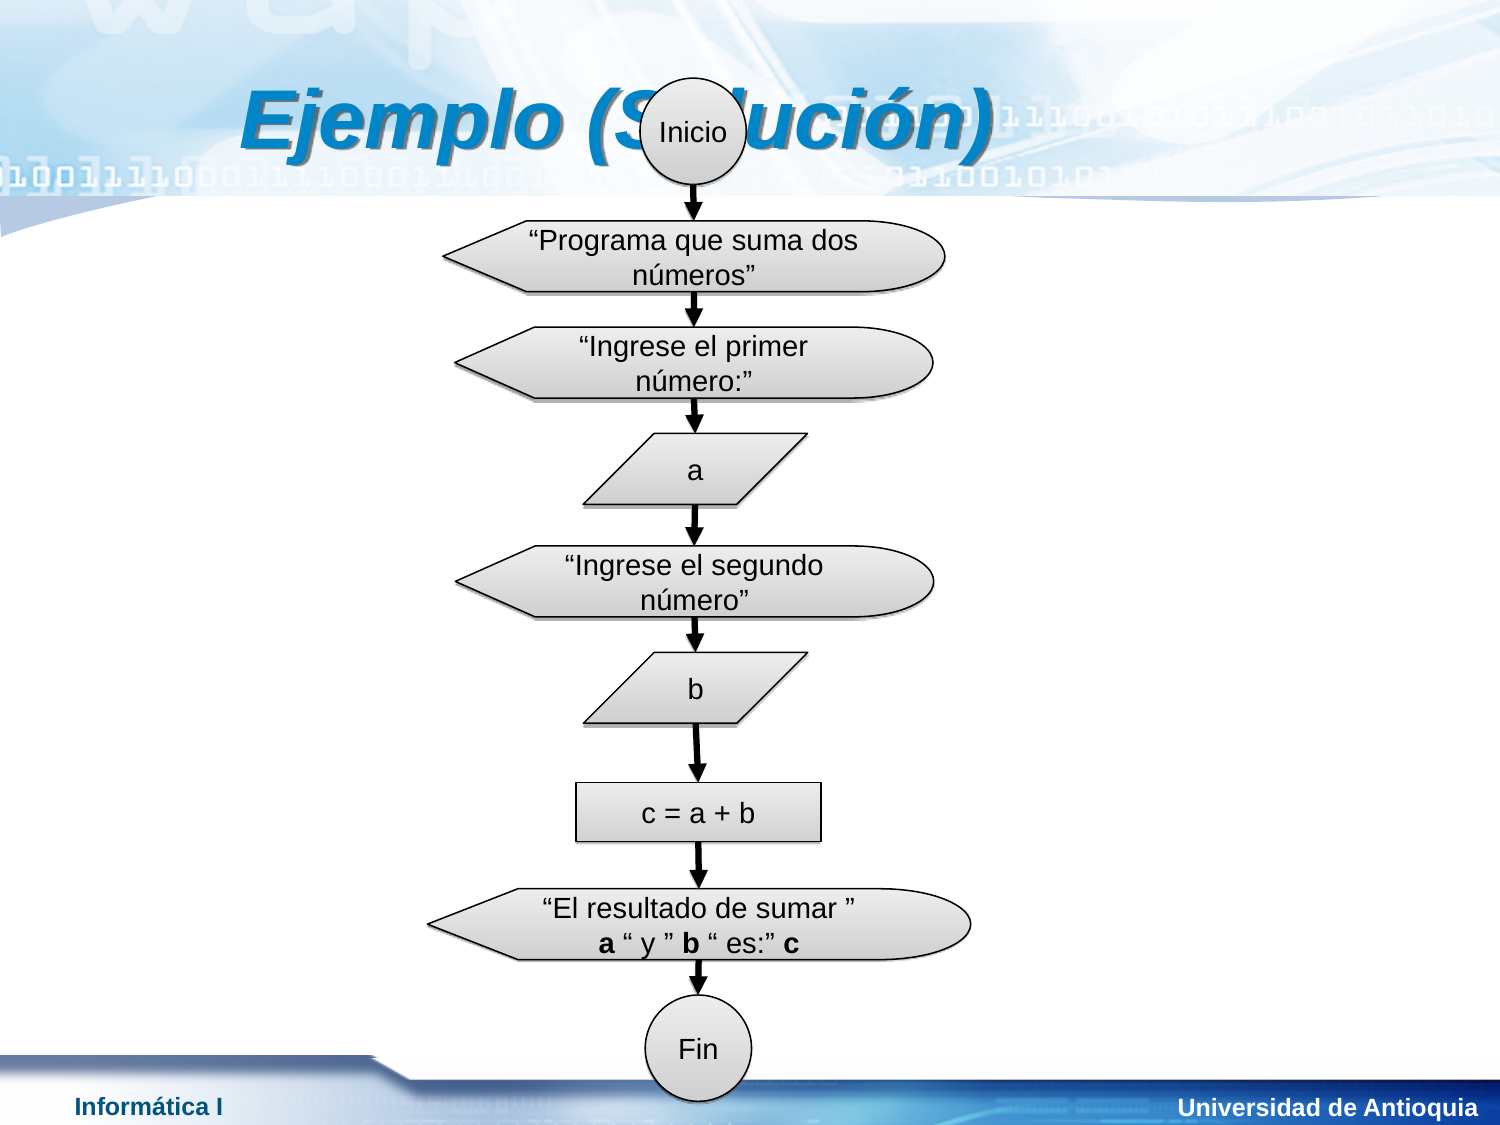

# Ejemplo (Solución)
Inicio
“Programa que suma dos números”
“Ingrese el primer número:”
a
“Ingrese el segundo número”
b
c = a + b
“El resultado de sumar ” a “ y ” b “ es:” c
Fin